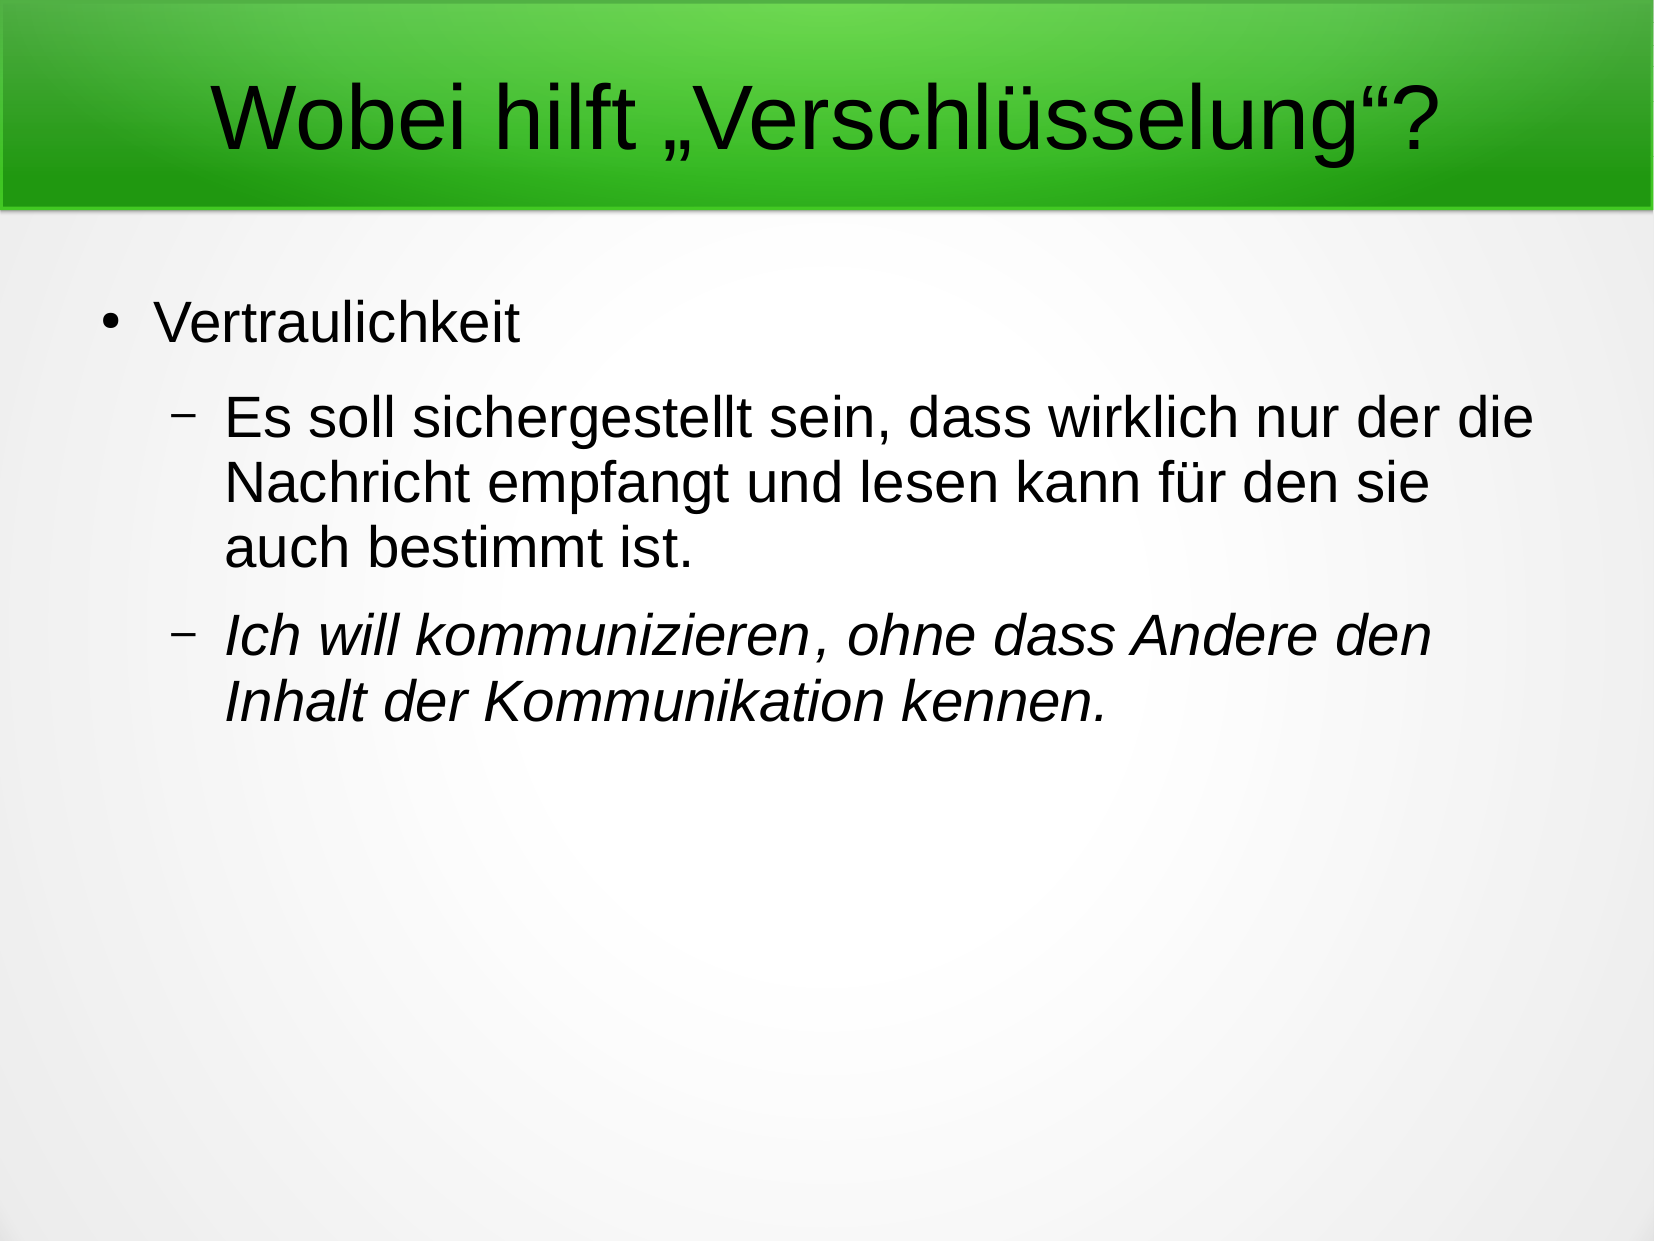

# Wobei hilft „Verschlüsselung“?
Vertraulichkeit
Es soll sichergestellt sein, dass wirklich nur der die Nachricht empfangt und lesen kann für den sie auch bestimmt ist.
Ich will kommunizieren	, ohne dass Andere den Inhalt der Kommunikation kennen.